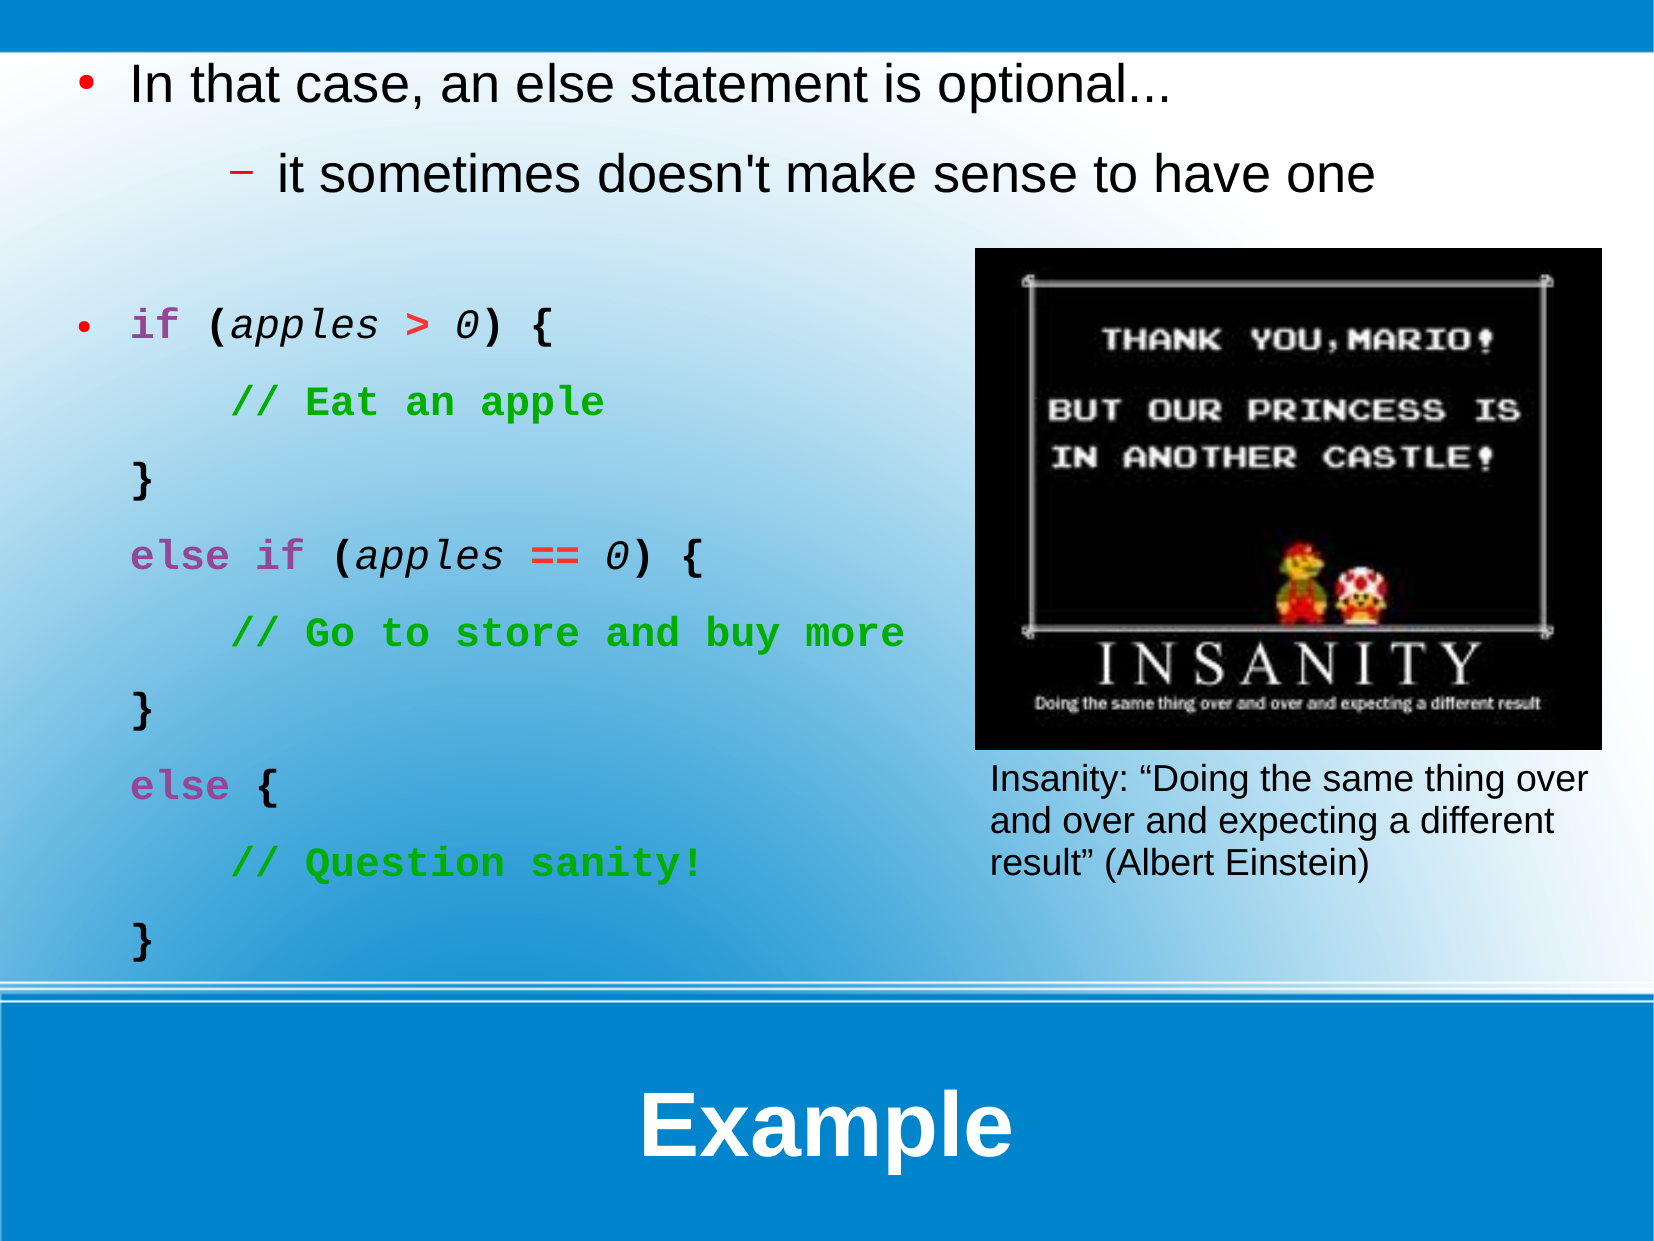

In that case, an else statement is optional...
it sometimes doesn't make sense to have one
if (apples > 0) {
 // Eat an apple
}
else if (apples == 0) {
 // Go to store and buy more
}
else {
 // Question sanity!
}
Insanity: “Doing the same thing over and over and expecting a different result” (Albert Einstein)
# Example